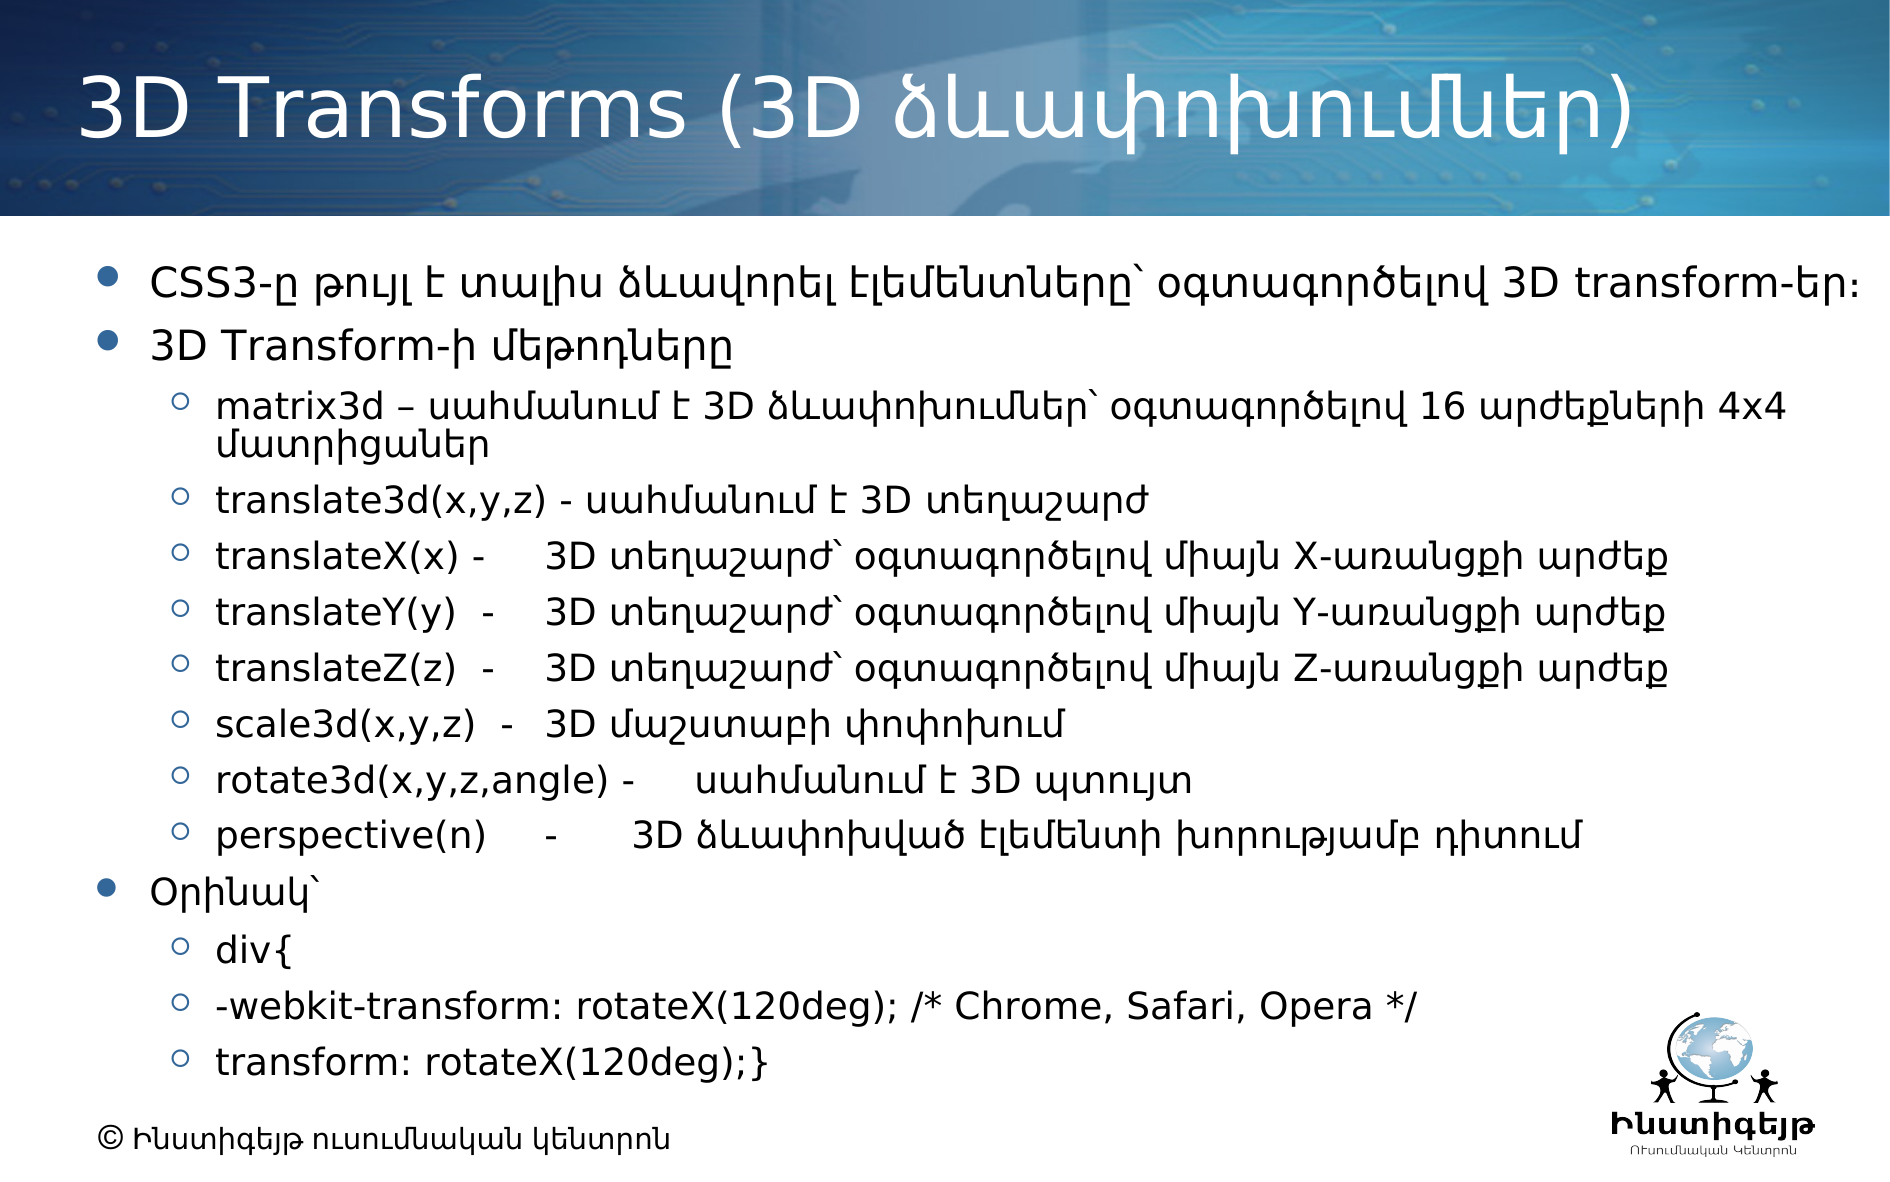

3D Transforms (3D ձևափոխումներ)
# CSS3-ը թույլ է տալիս ձևավորել էլեմենտները՝ օգտագործելով 3D transform-եր։
3D Transform-ի մեթոդները
matrix3d – սահմանում է 3D ձևափոխումներ՝ օգտագործելով 16 արժեքների 4x4 մատրիցաներ
translate3d(x,y,z) - սահմանում է 3D տեղաշարժ
translateX(x) -	3D տեղաշարժ՝ օգտագործելով միայն X-առանցքի արժեք
translateY(y)	 -	3D տեղաշարժ՝ օգտագործելով միայն Y-առանցքի արժեք
translateZ(z)	 -	3D տեղաշարժ՝ օգտագործելով միայն Z-առանցքի արժեք
scale3d(x,y,z) -	3D մաշստաբի փոփոխում
rotate3d(x,y,z,angle) -	սահմանում է 3D պտույտ
perspective(n)	-	 3D ձևափոխված էլեմենտի խորությամբ դիտում
Օրինակ՝
div{
-webkit-transform: rotateX(120deg); /* Chrome, Safari, Opera */
transform: rotateX(120deg);}